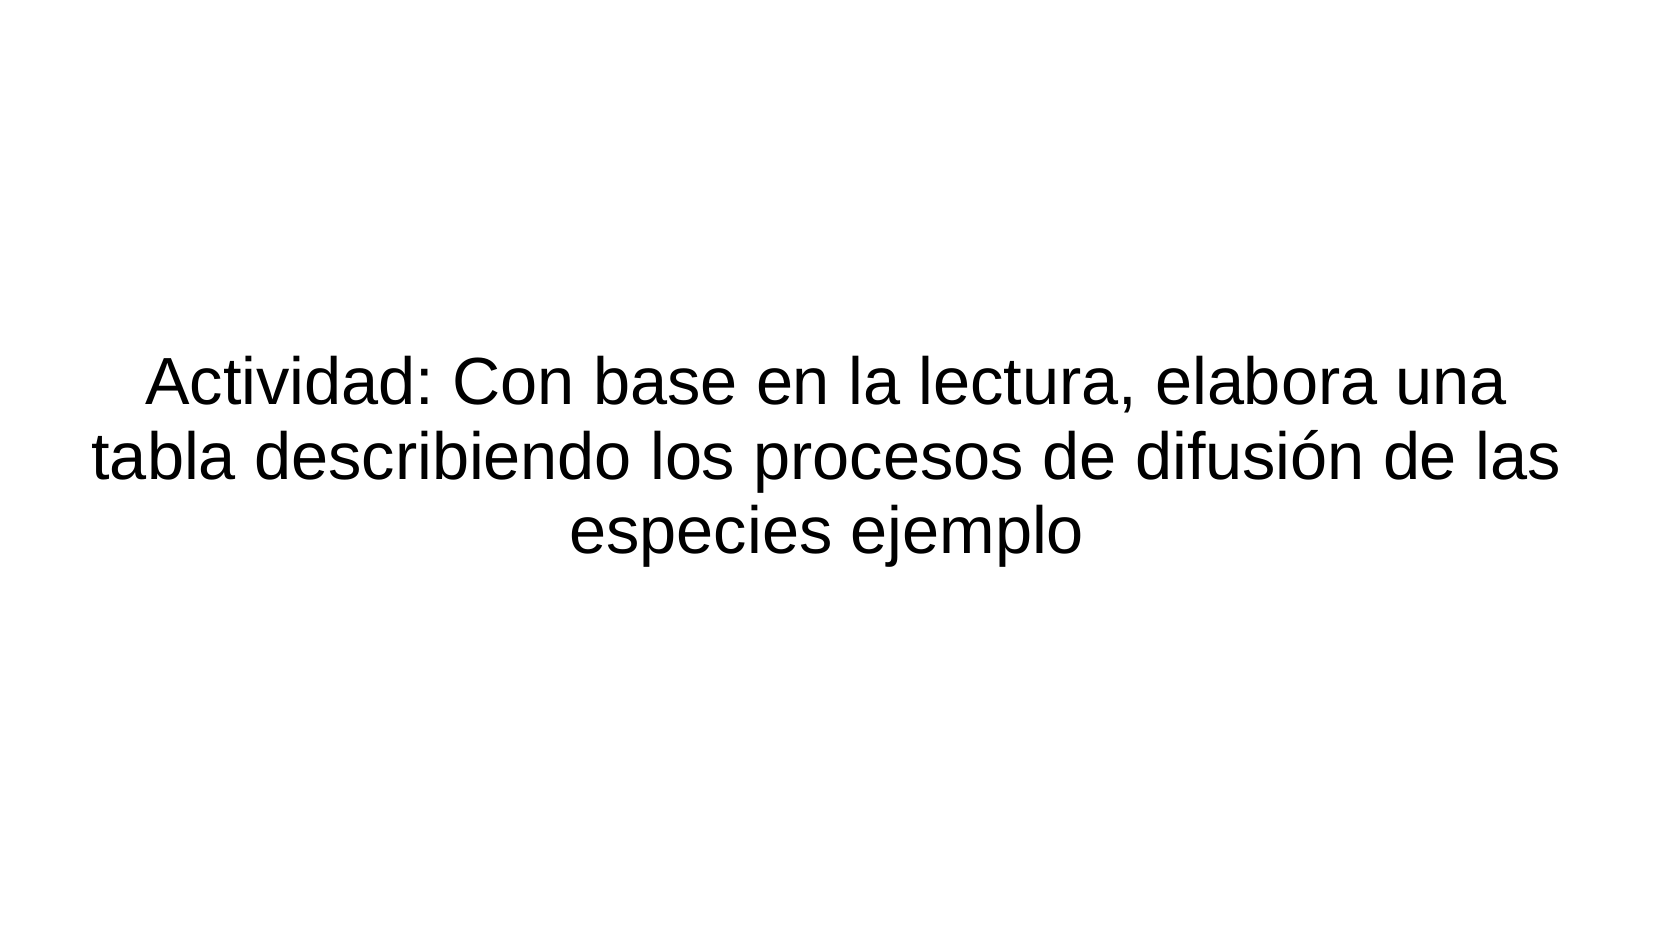

# Actividad: Con base en la lectura, elabora una tabla describiendo los procesos de difusión de las especies ejemplo